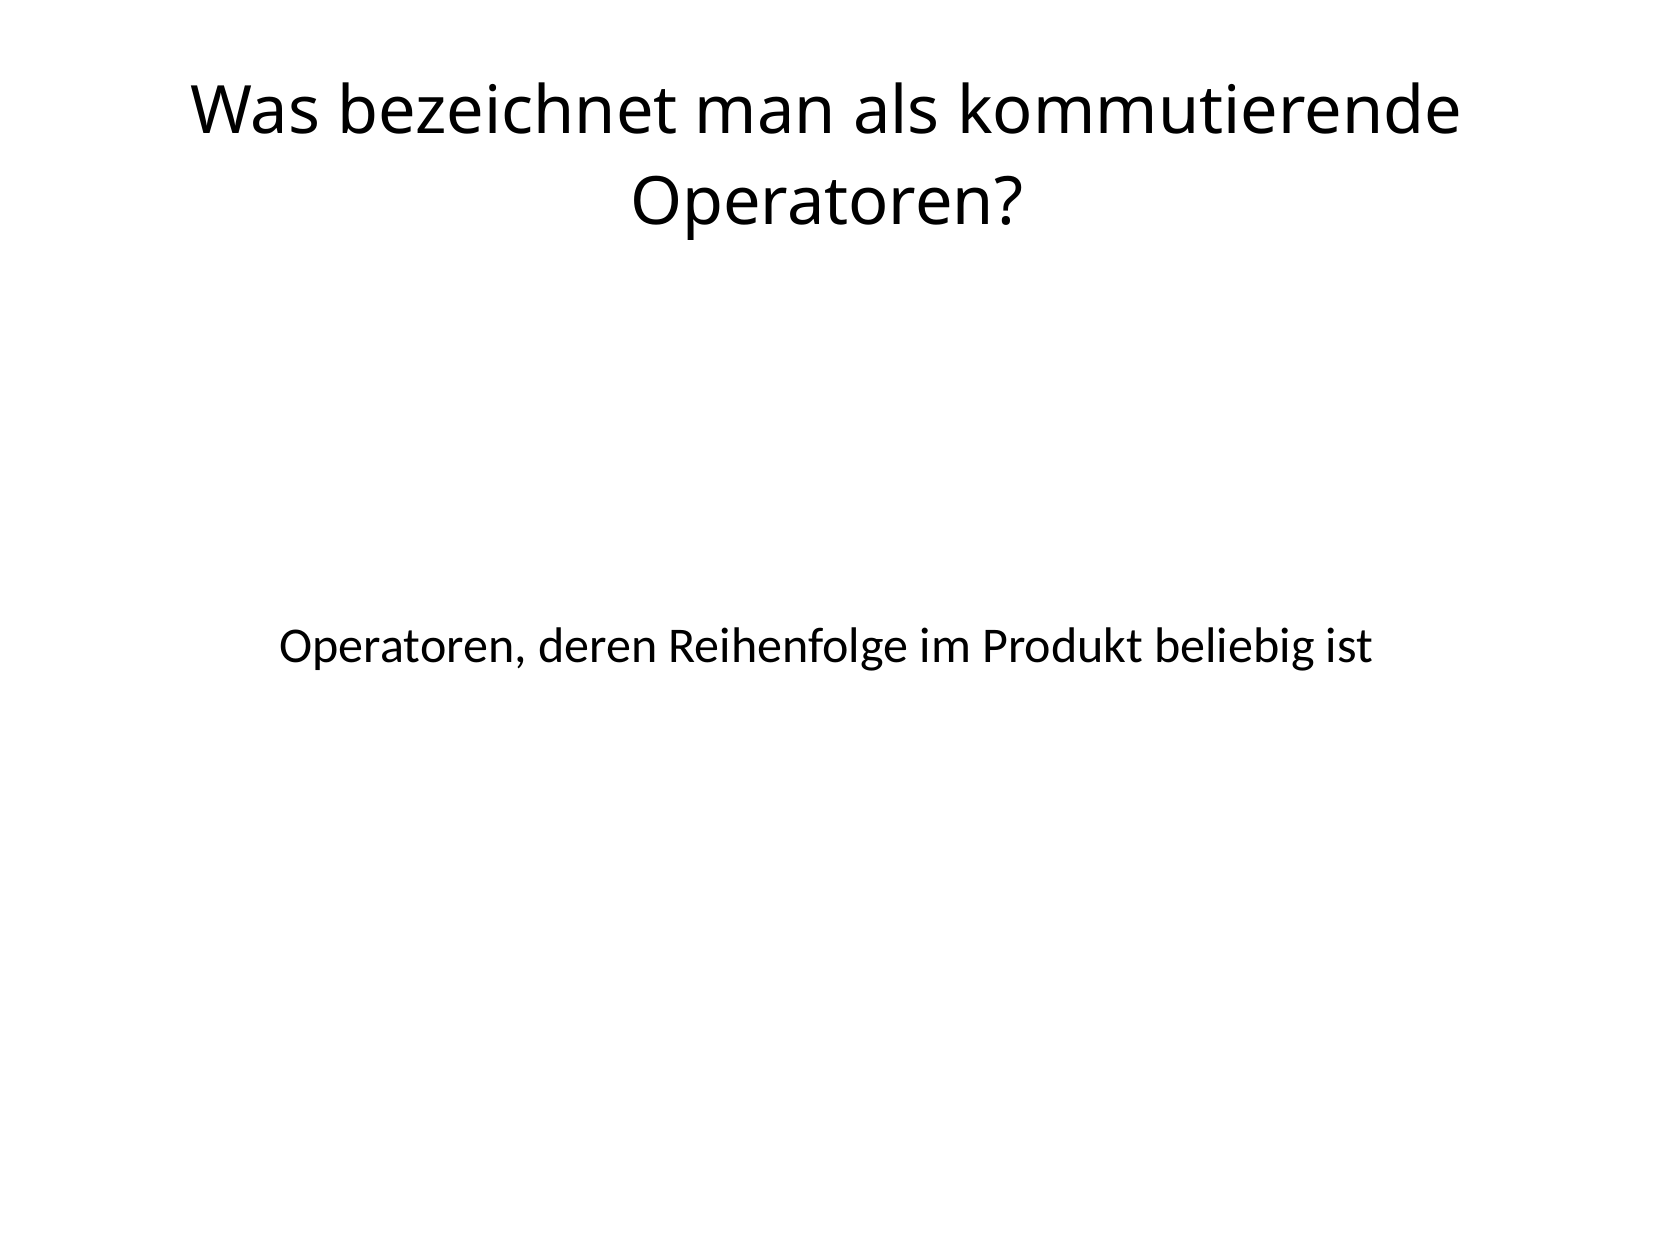

# Was bezeichnet man als kommutierende Operatoren?
Operatoren, deren Reihenfolge im Produkt beliebig ist